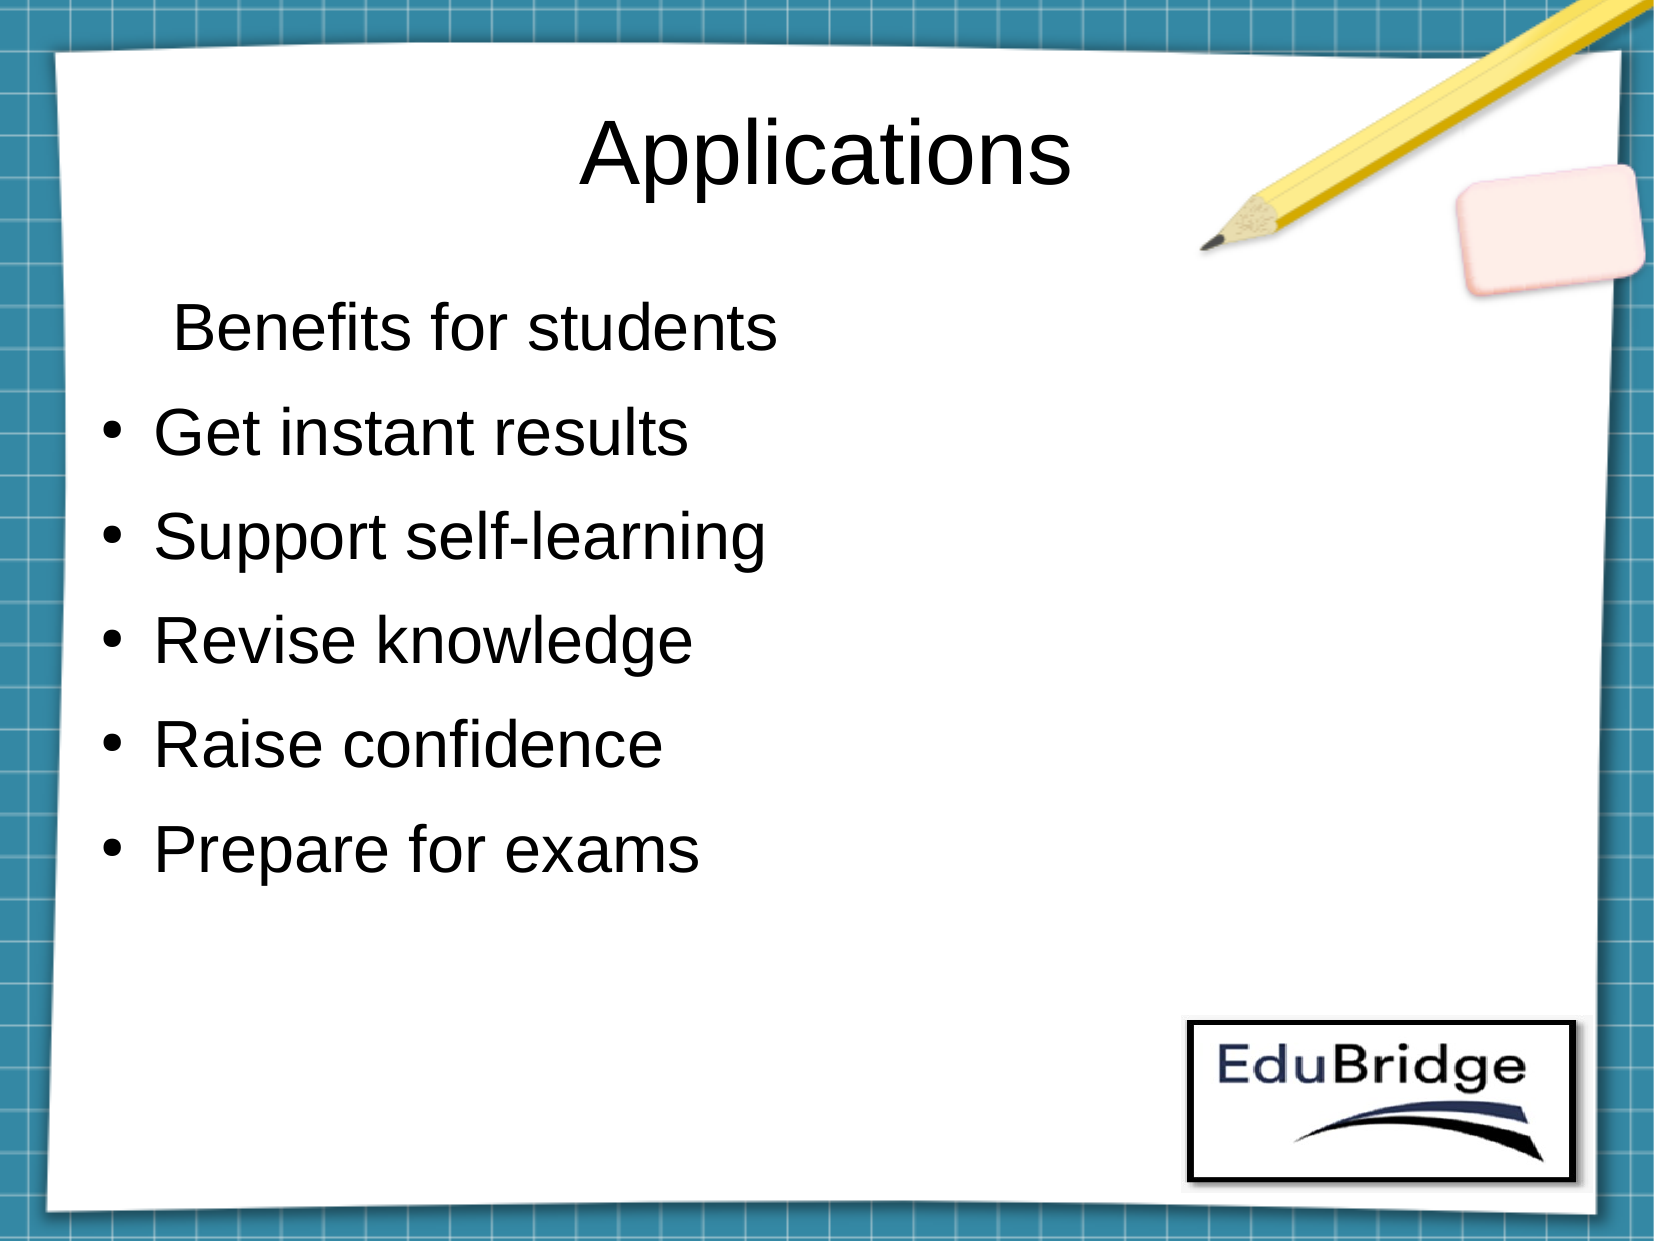

# Applications
 Benefits for students
Get instant results
Support self-learning
Revise knowledge
Raise confidence
Prepare for exams